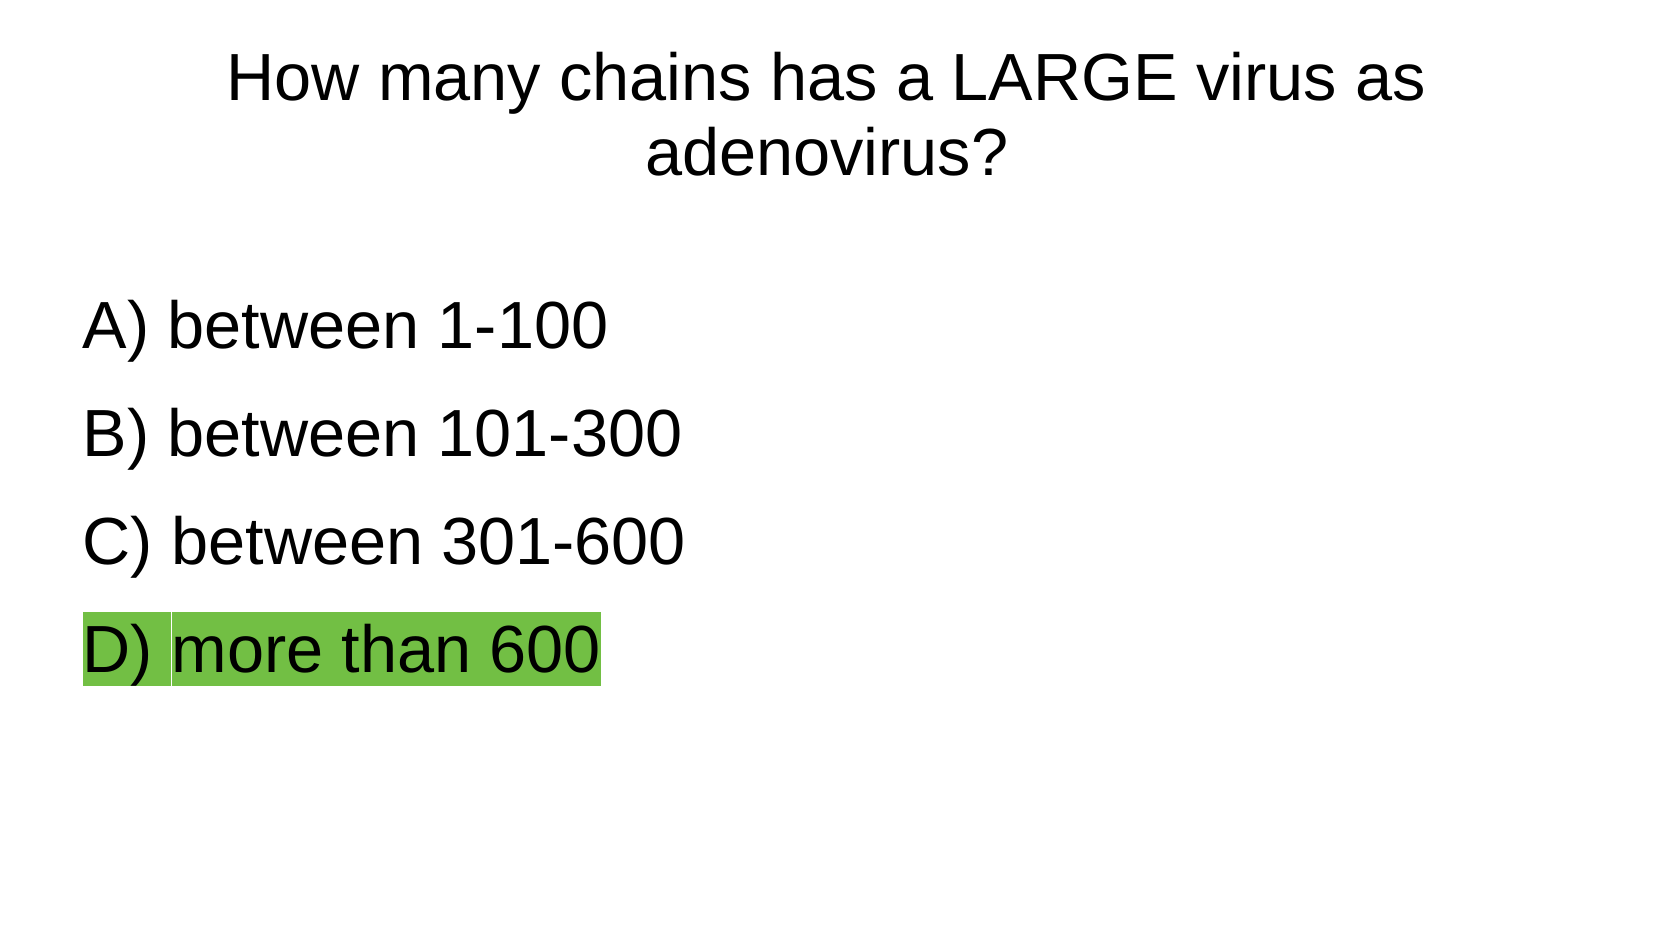

# How many chains has a LARGE virus as adenovirus?
 between 1-100
 between 101-300
 between 301-600
 more than 600